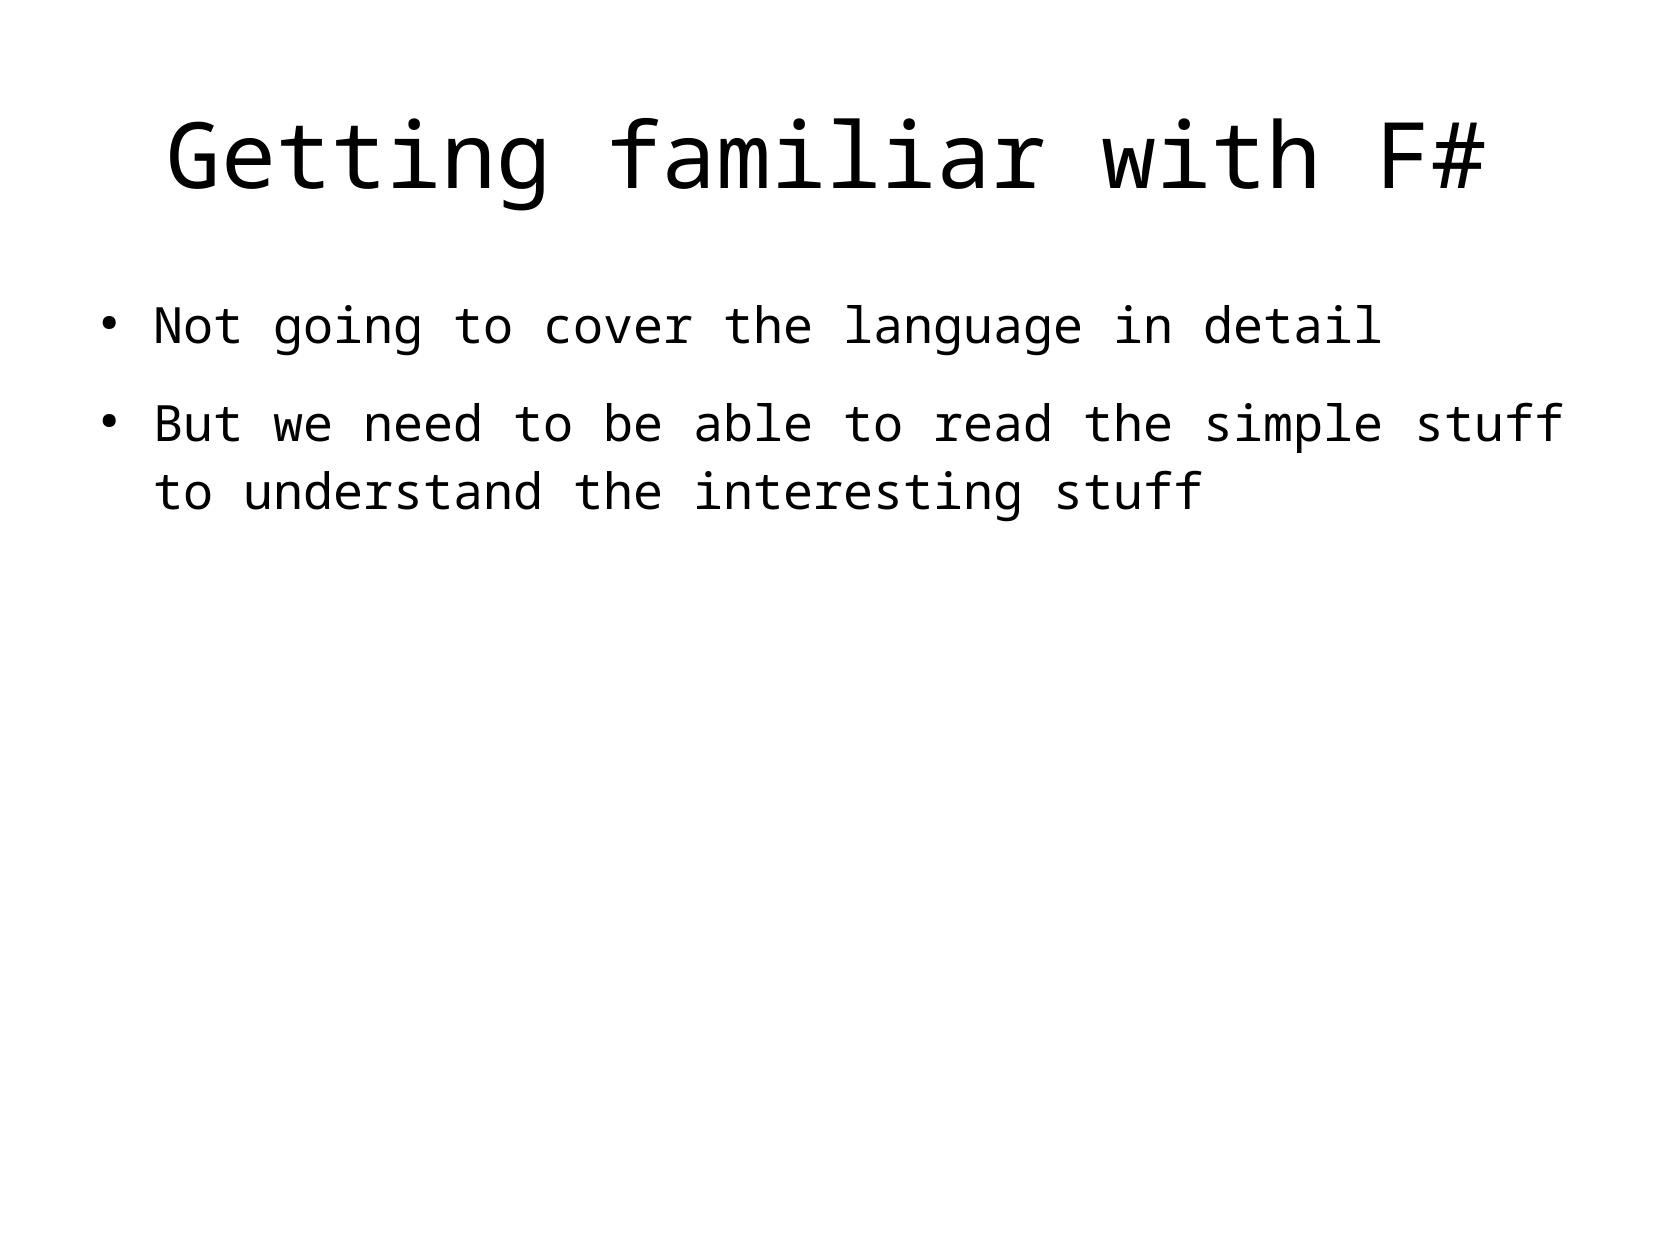

# Getting familiar with F#
Not going to cover the language in detail
But we need to be able to read the simple stuff to understand the interesting stuff